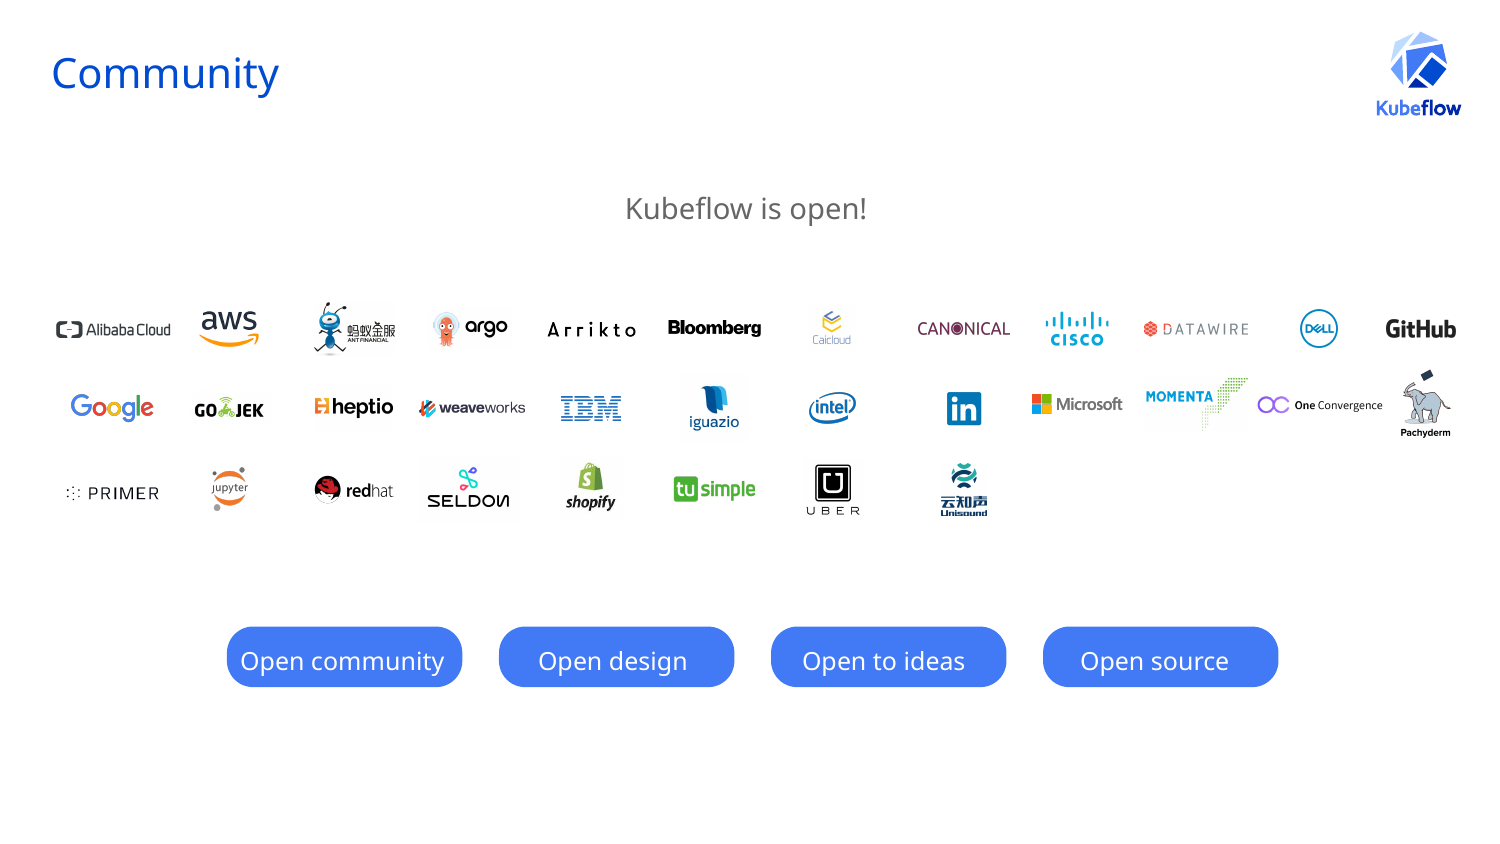

# Community
Kubeflow is open!
Open community
Open design
Open to ideas
Open source